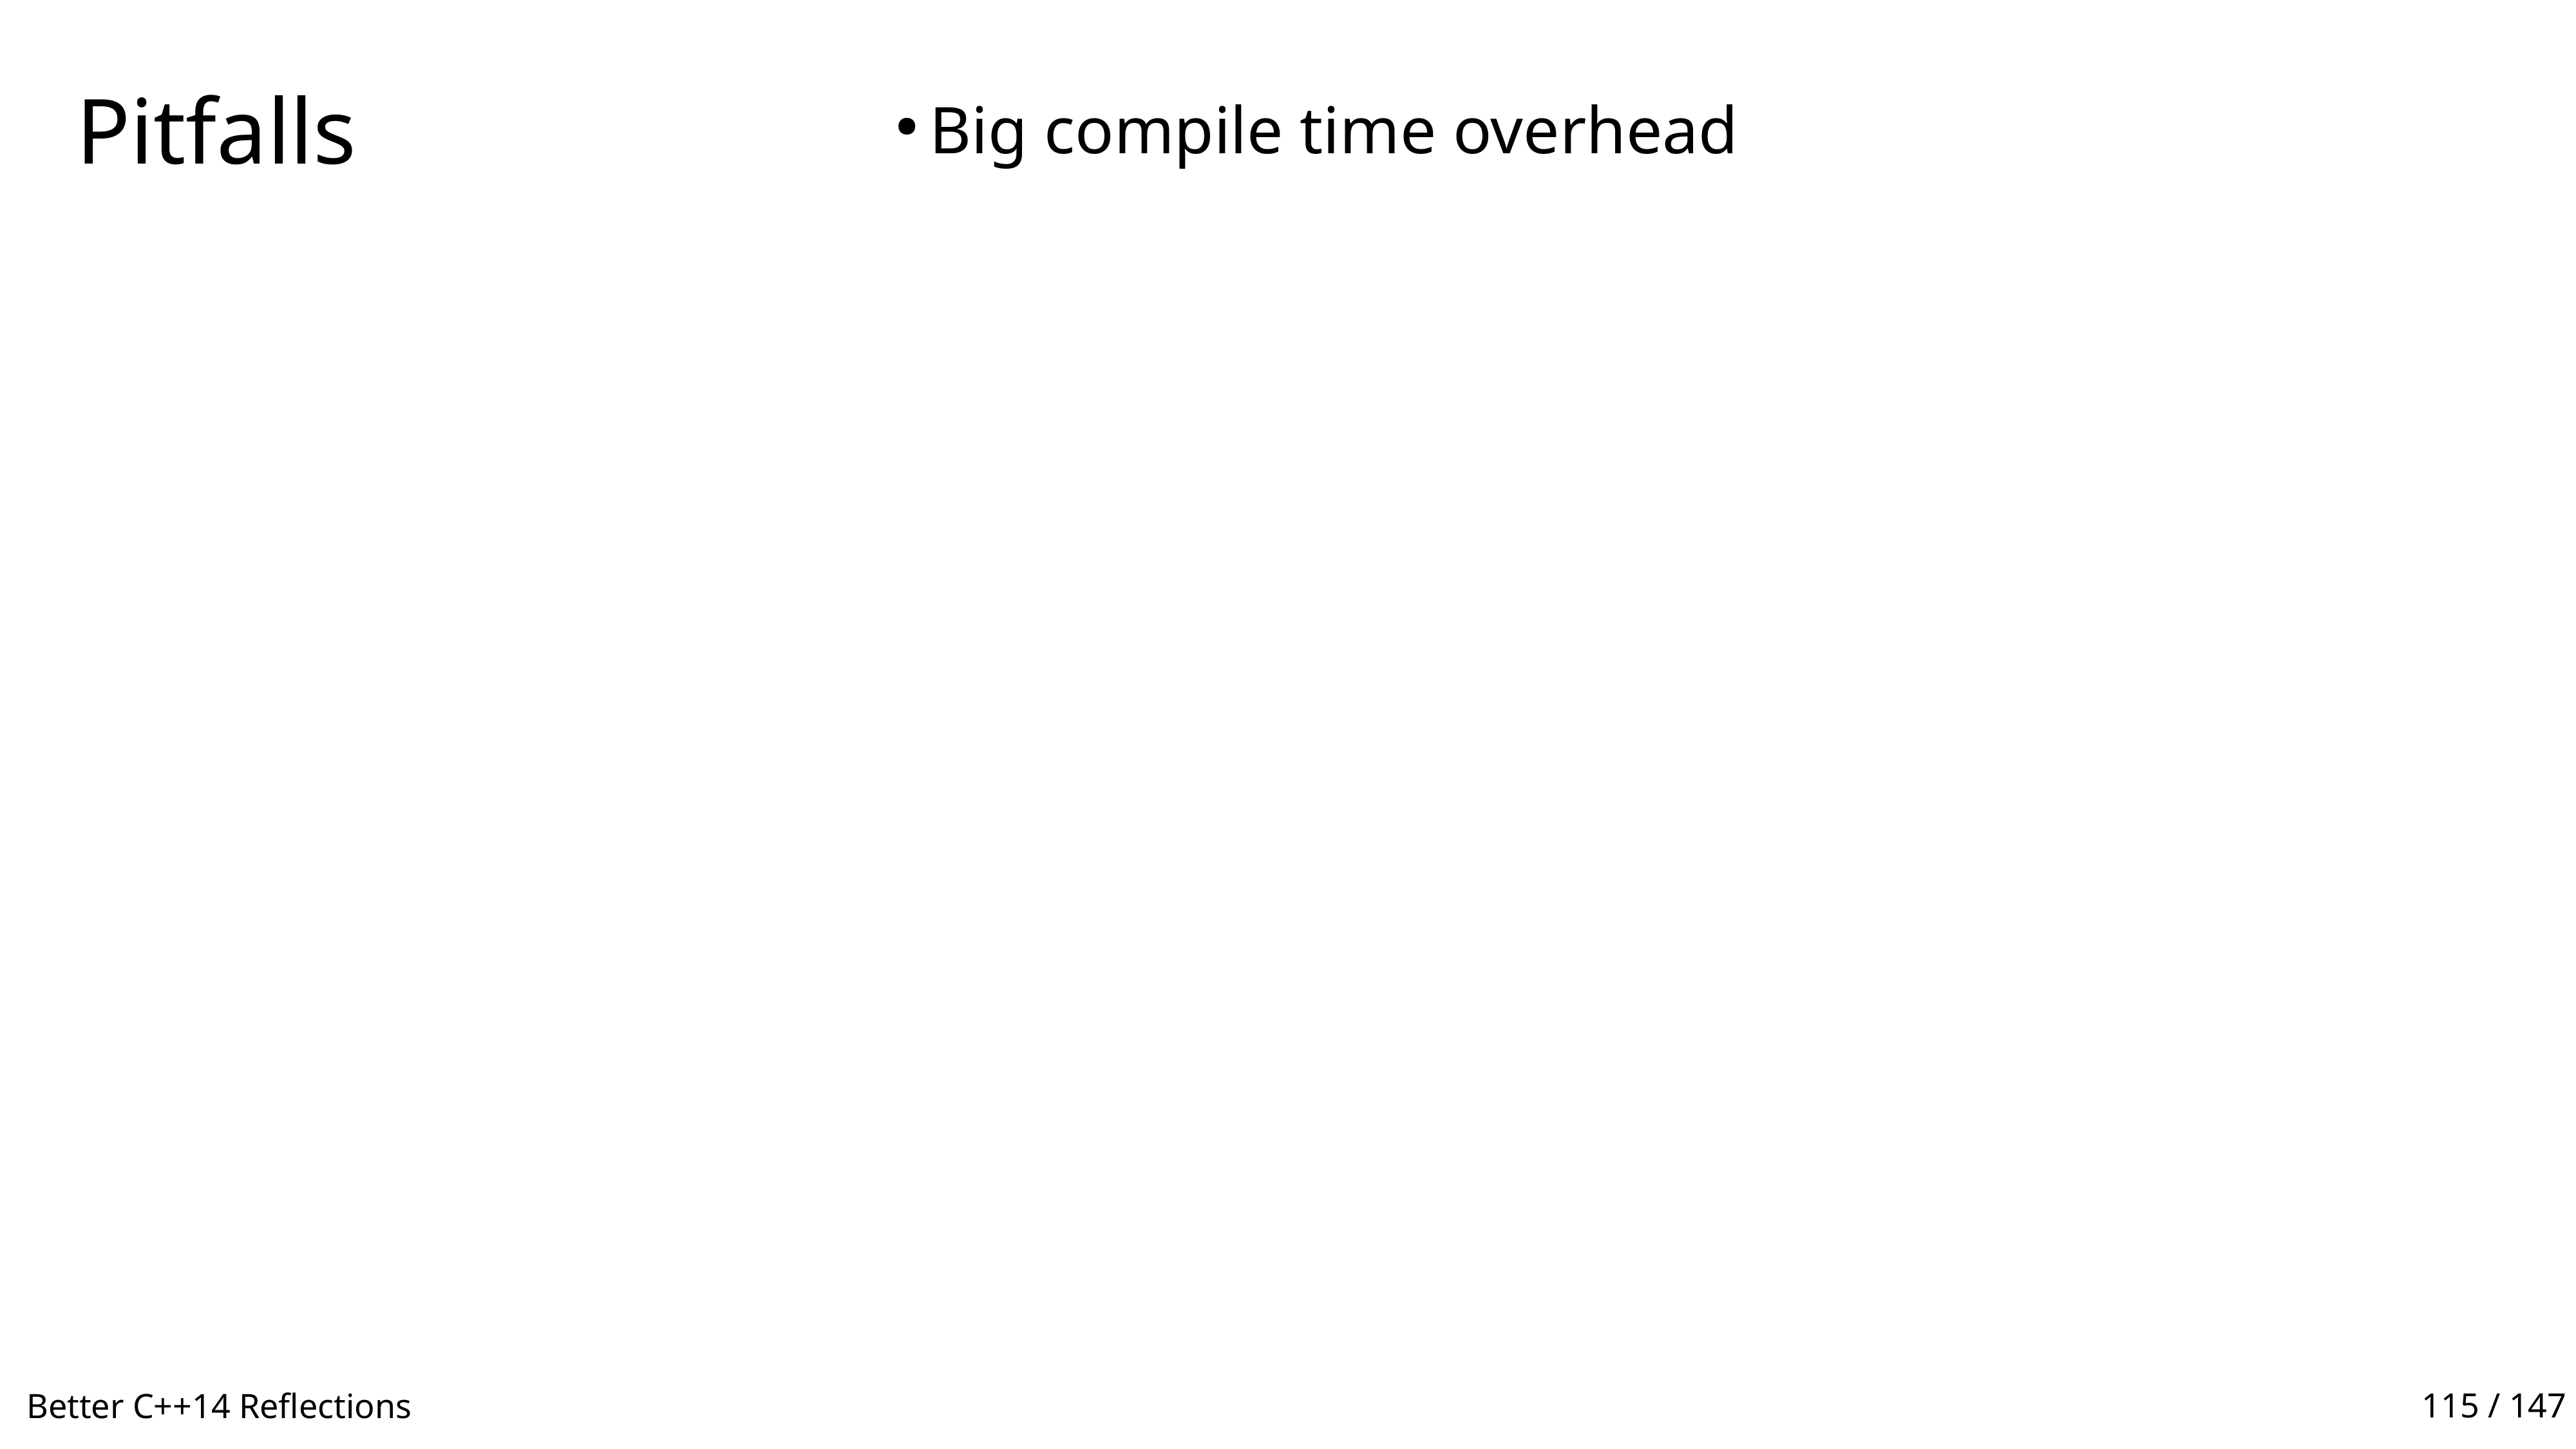

# Pitfalls
Big compile time overhead
Better C++14 Reflections